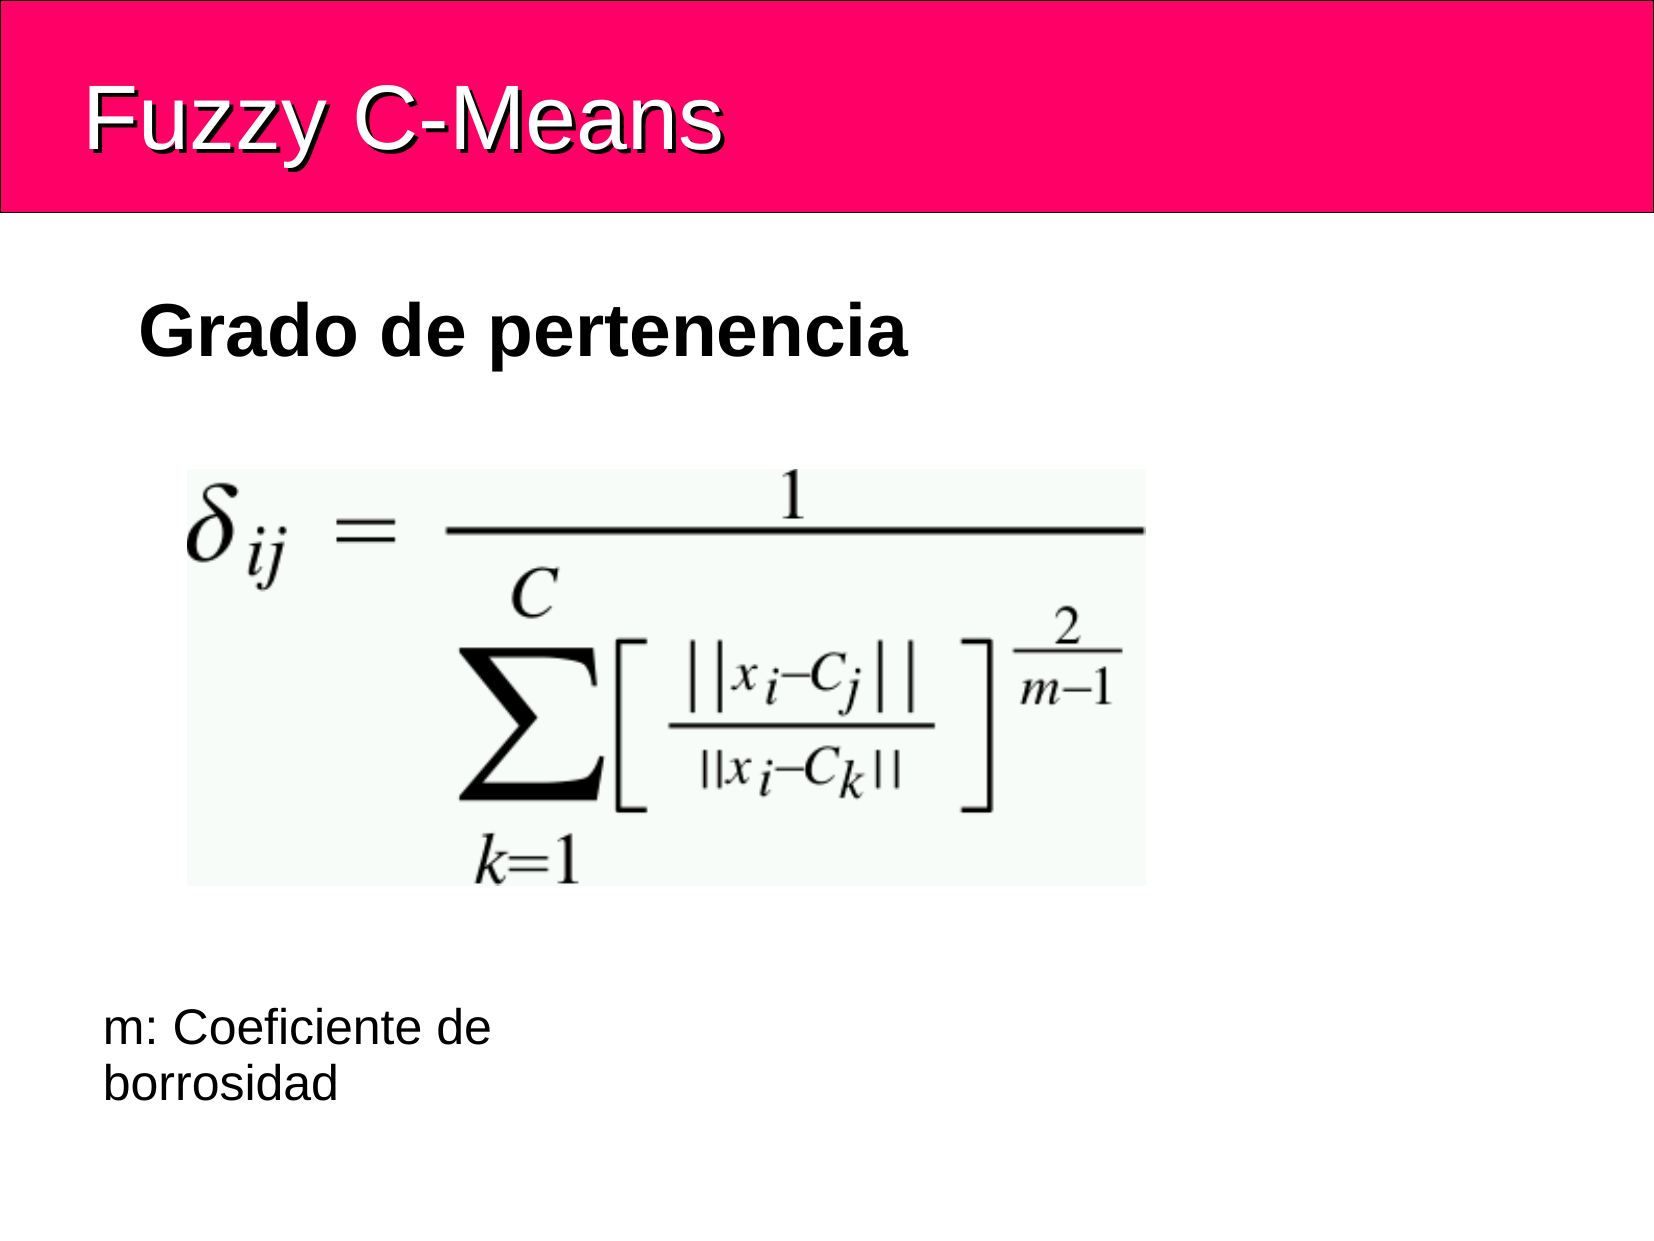

# Fuzzy C-Means
Grado de pertenencia
m: Coeficiente de borrosidad